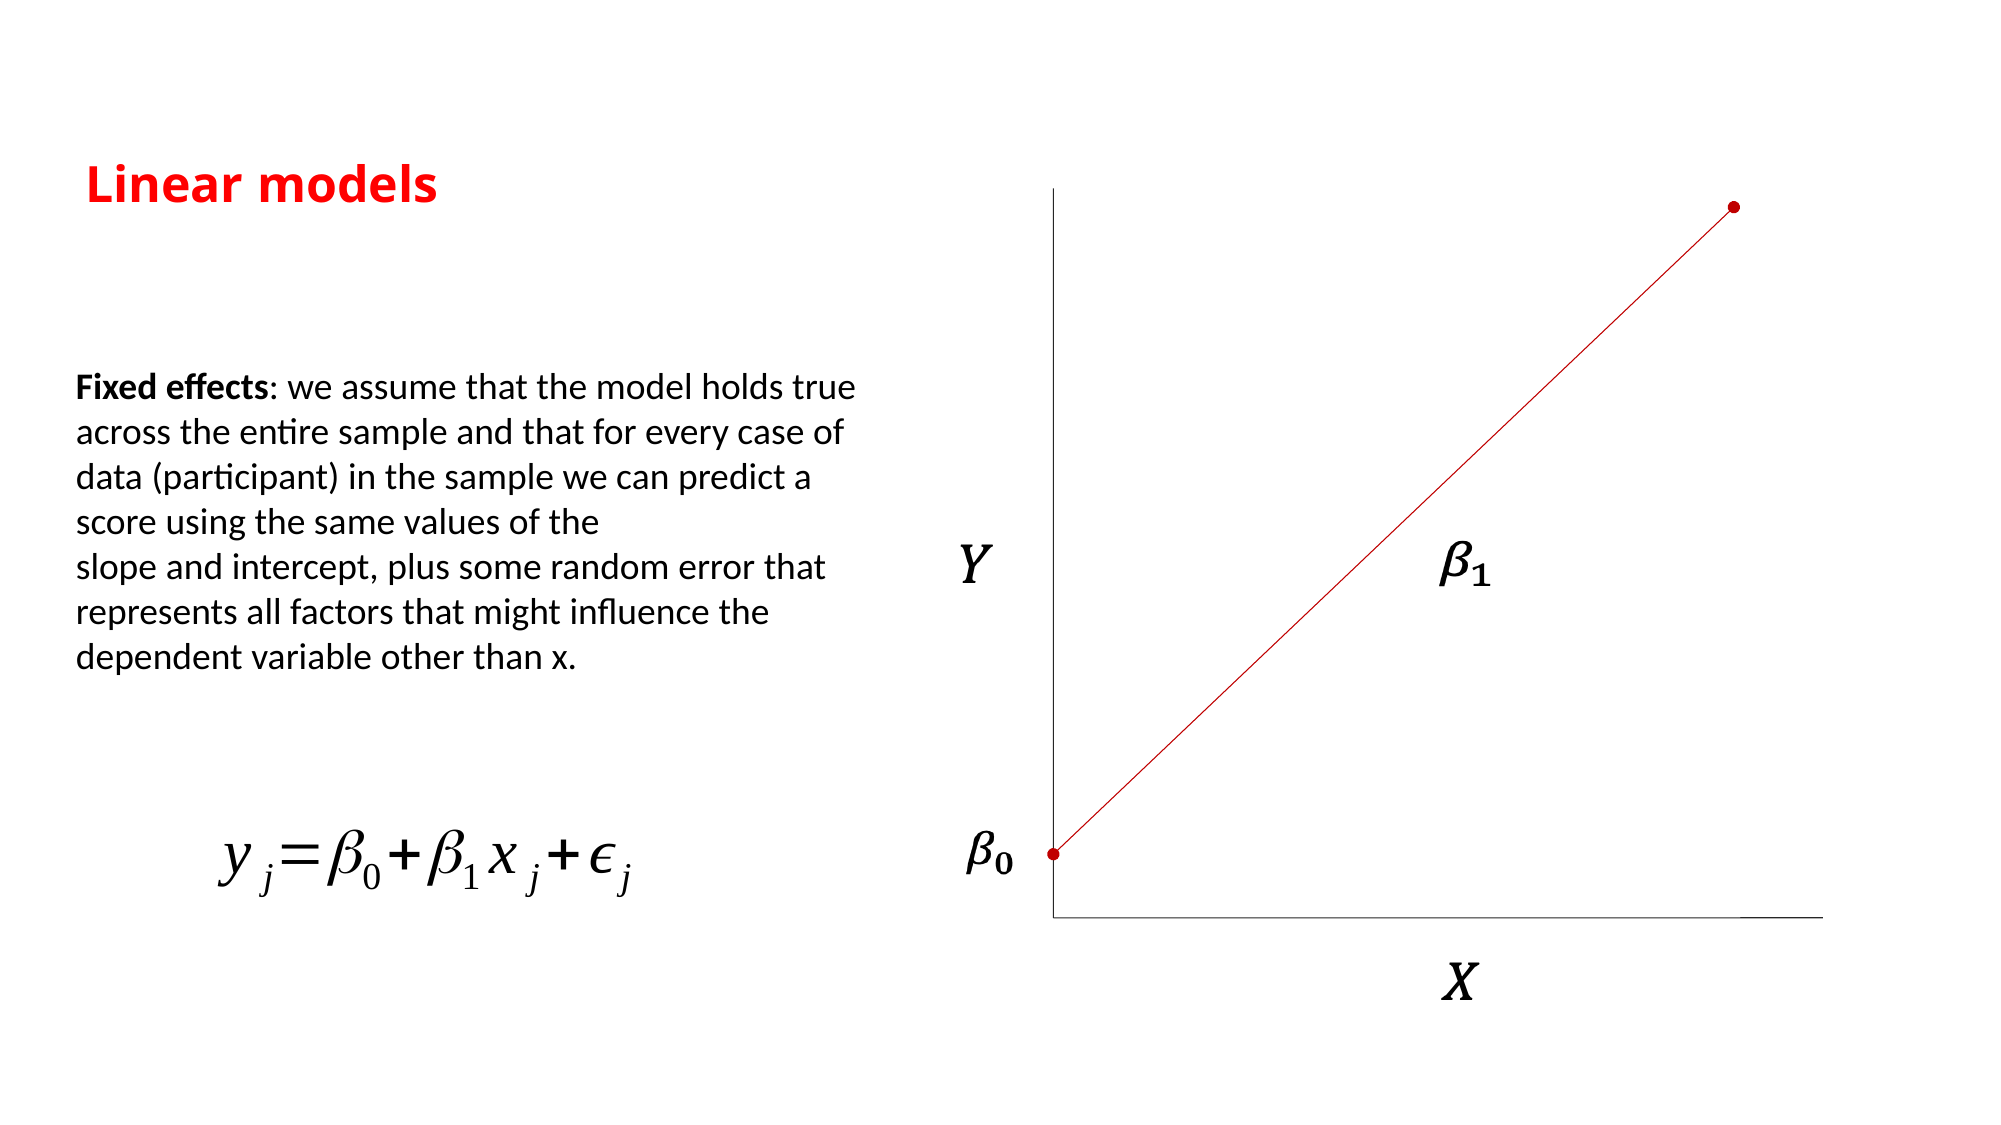

Linear models
Fixed effects: we assume that the model holds true across the entire sample and that for every case of data (participant) in the sample we can predict a score using the same values of the
slope and intercept, plus some random error that represents all factors that might influence the dependent variable other than x.